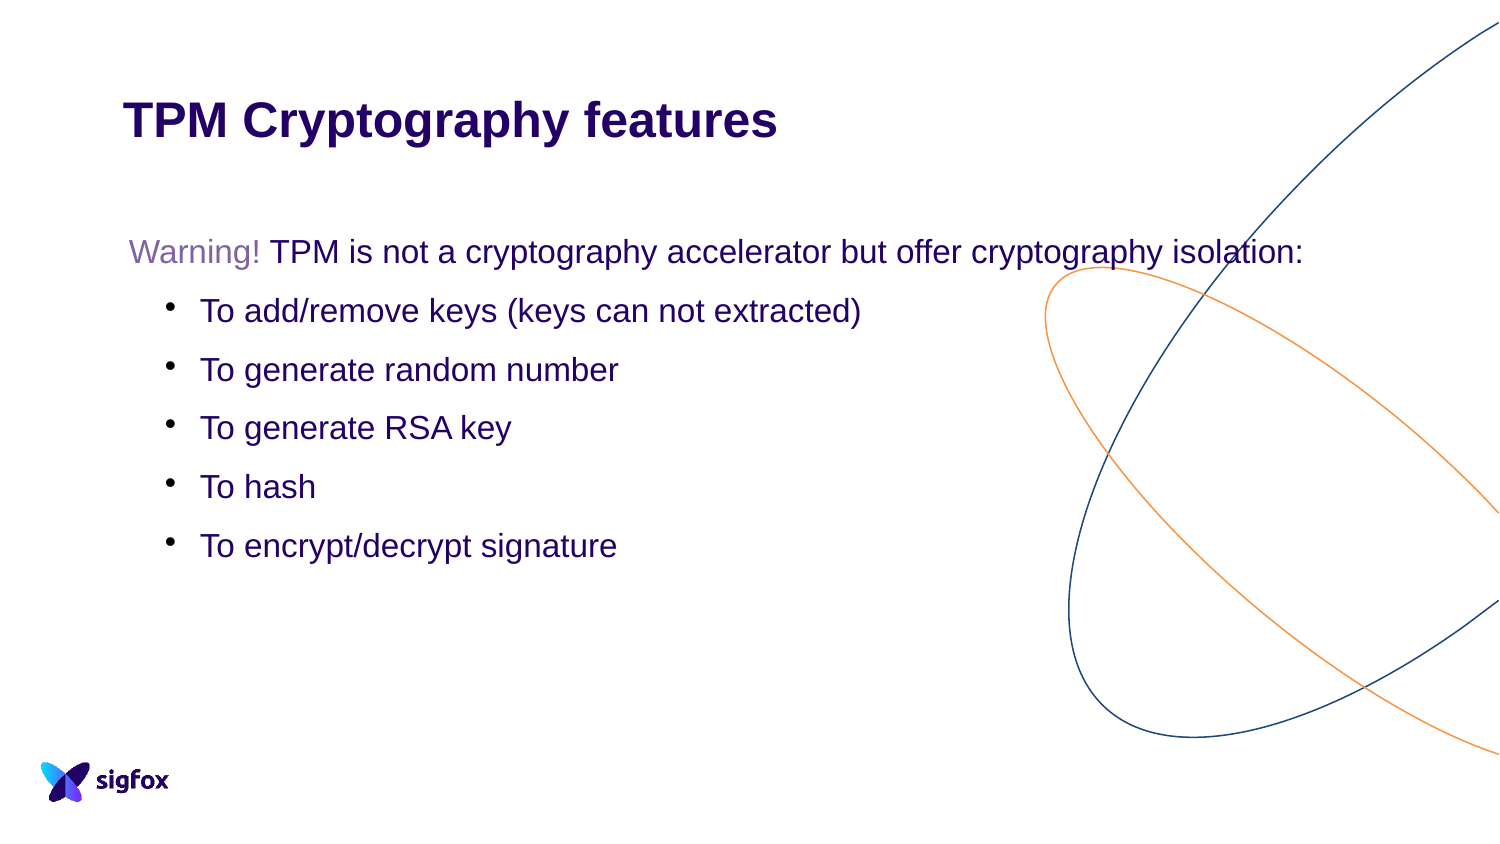

TPM Cryptography features
Warning! TPM is not a cryptography accelerator but offer cryptography isolation:
To add/remove keys (keys can not extracted)
To generate random number
To generate RSA key
To hash
To encrypt/decrypt signature